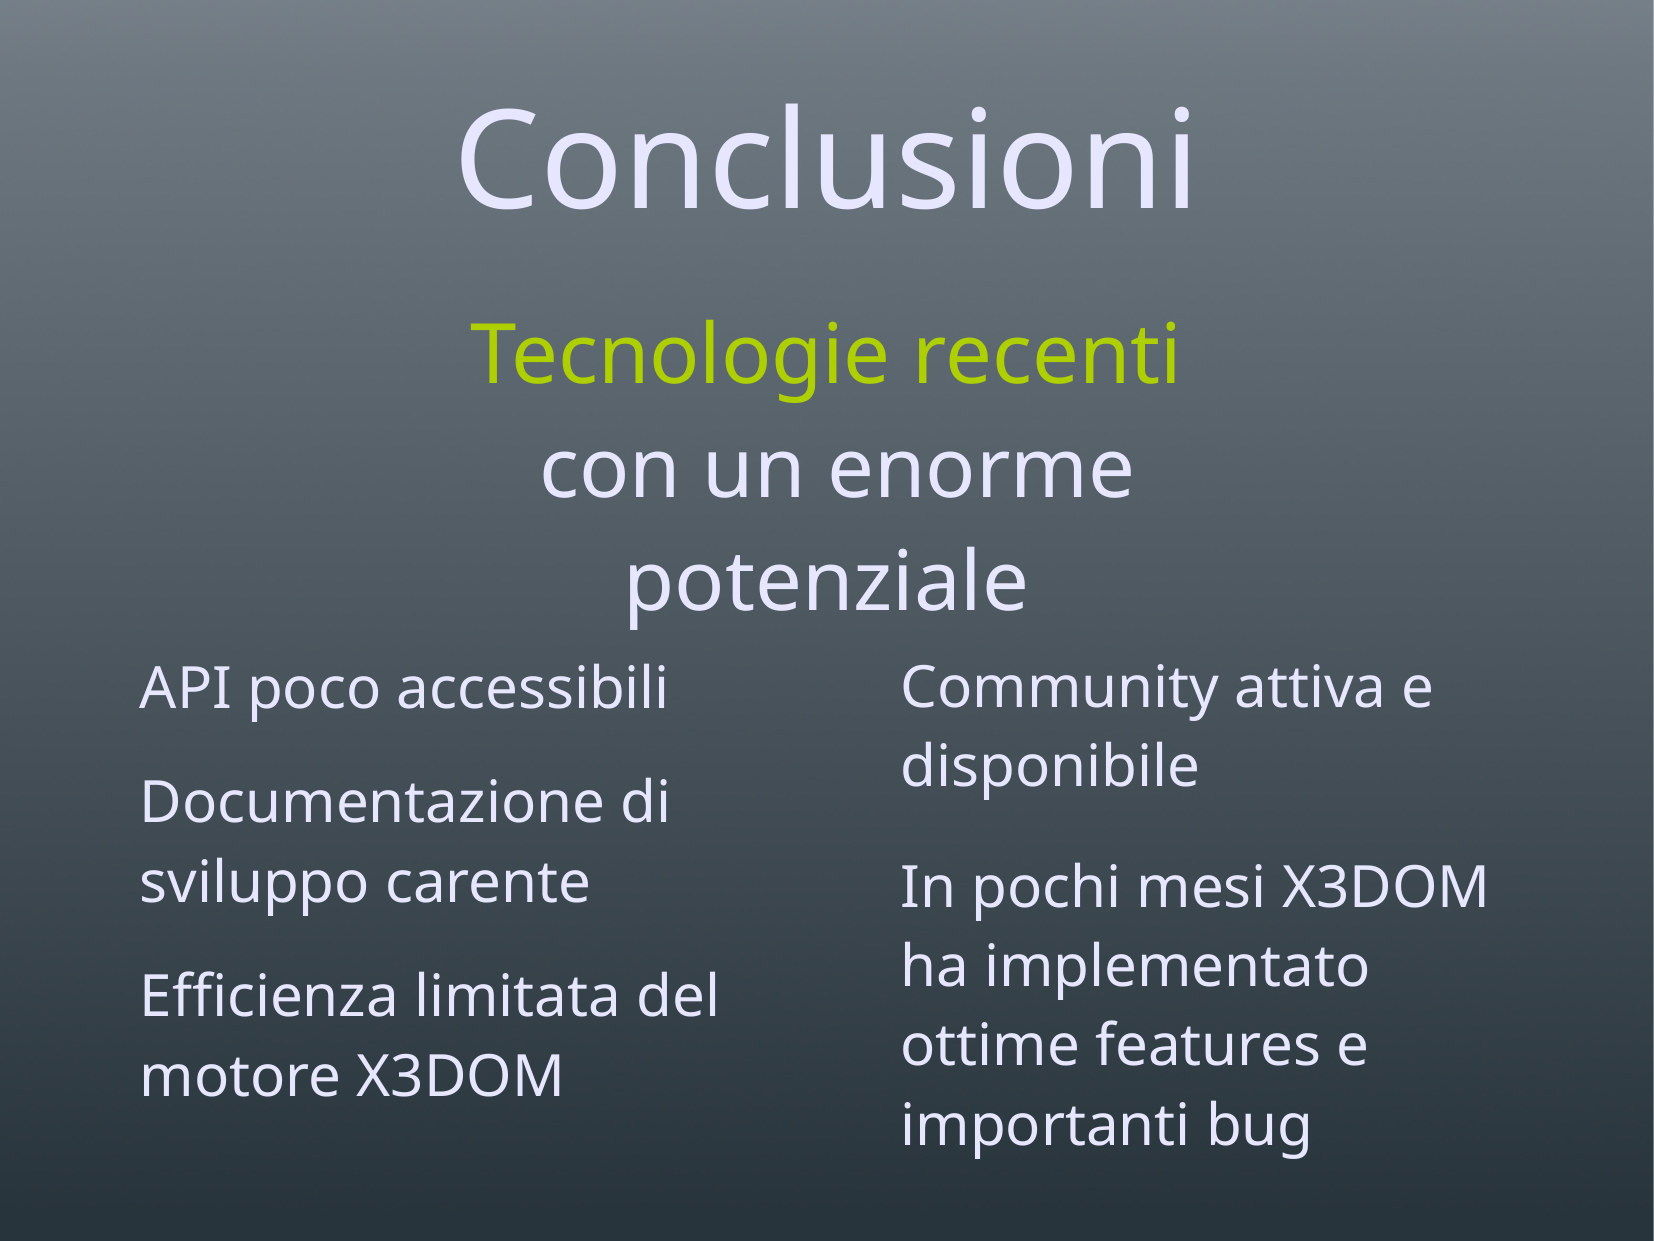

Conclusioni
Tecnologie recenti
 con un enorme potenziale
Community attiva e disponibile
In pochi mesi X3DOM ha implementato ottime features e importanti bug
API poco accessibili
Documentazione di sviluppo carente
Efficienza limitata del motore X3DOM